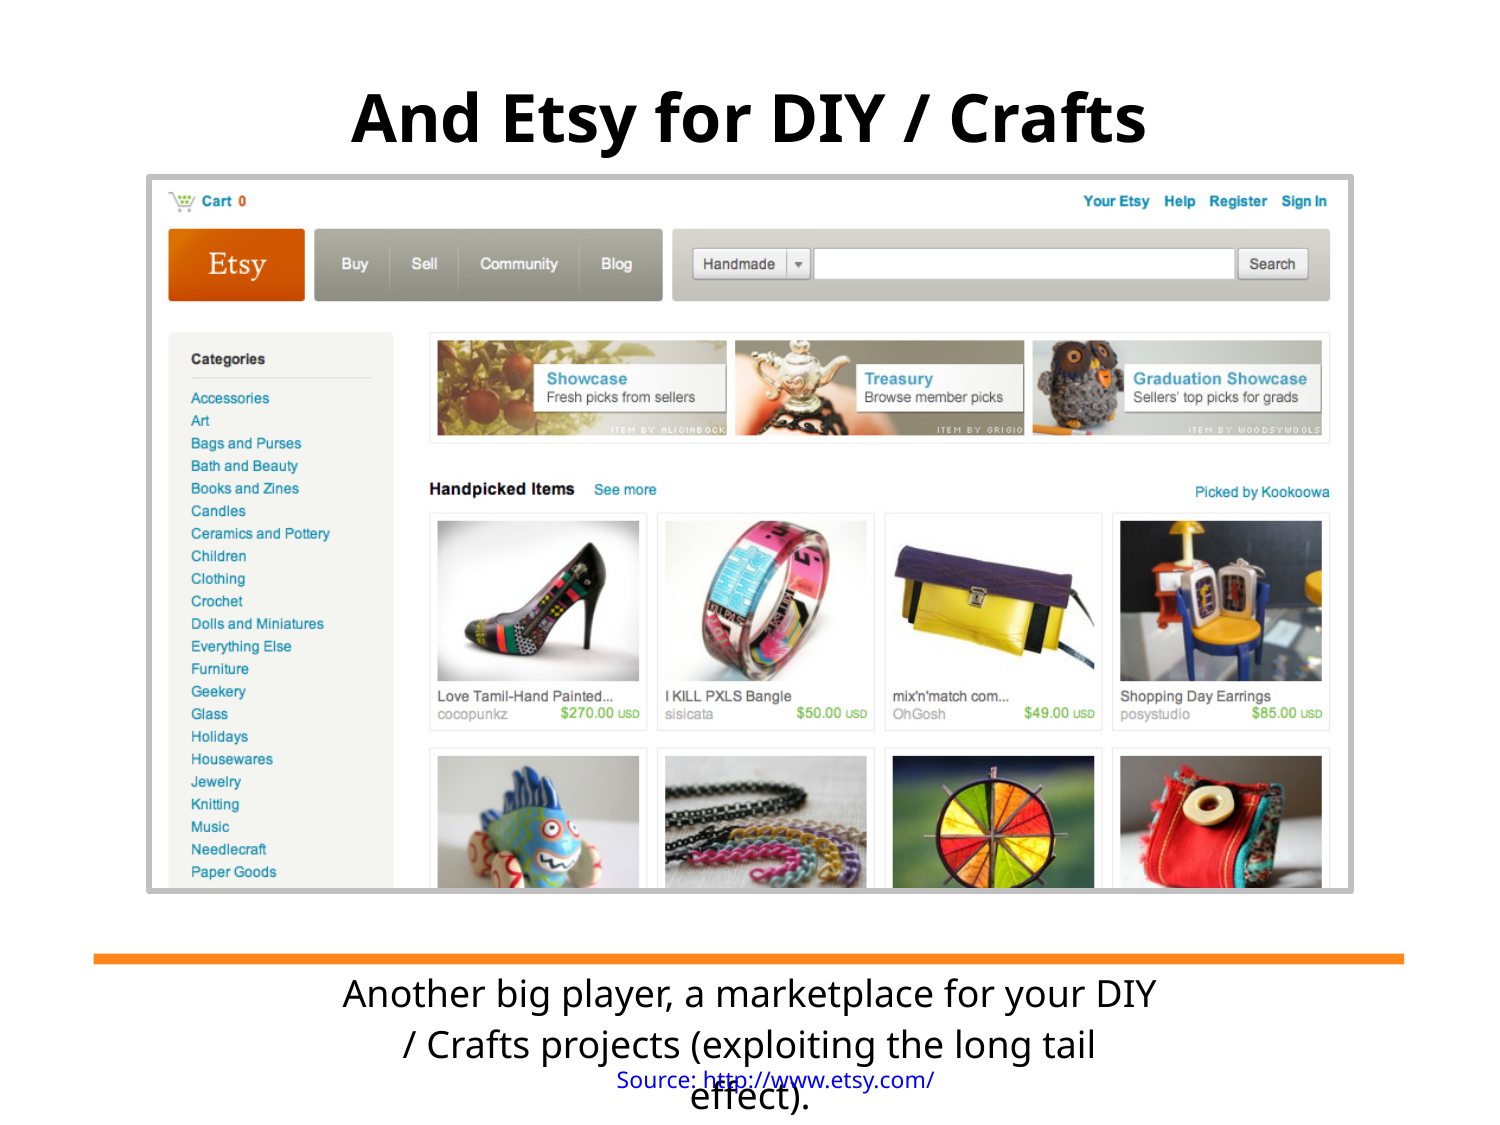

# And Etsy for DIY / Crafts
Another big player, a marketplace for your DIY / Crafts projects (exploiting the long tail effect).
Source: http://www.etsy.com/